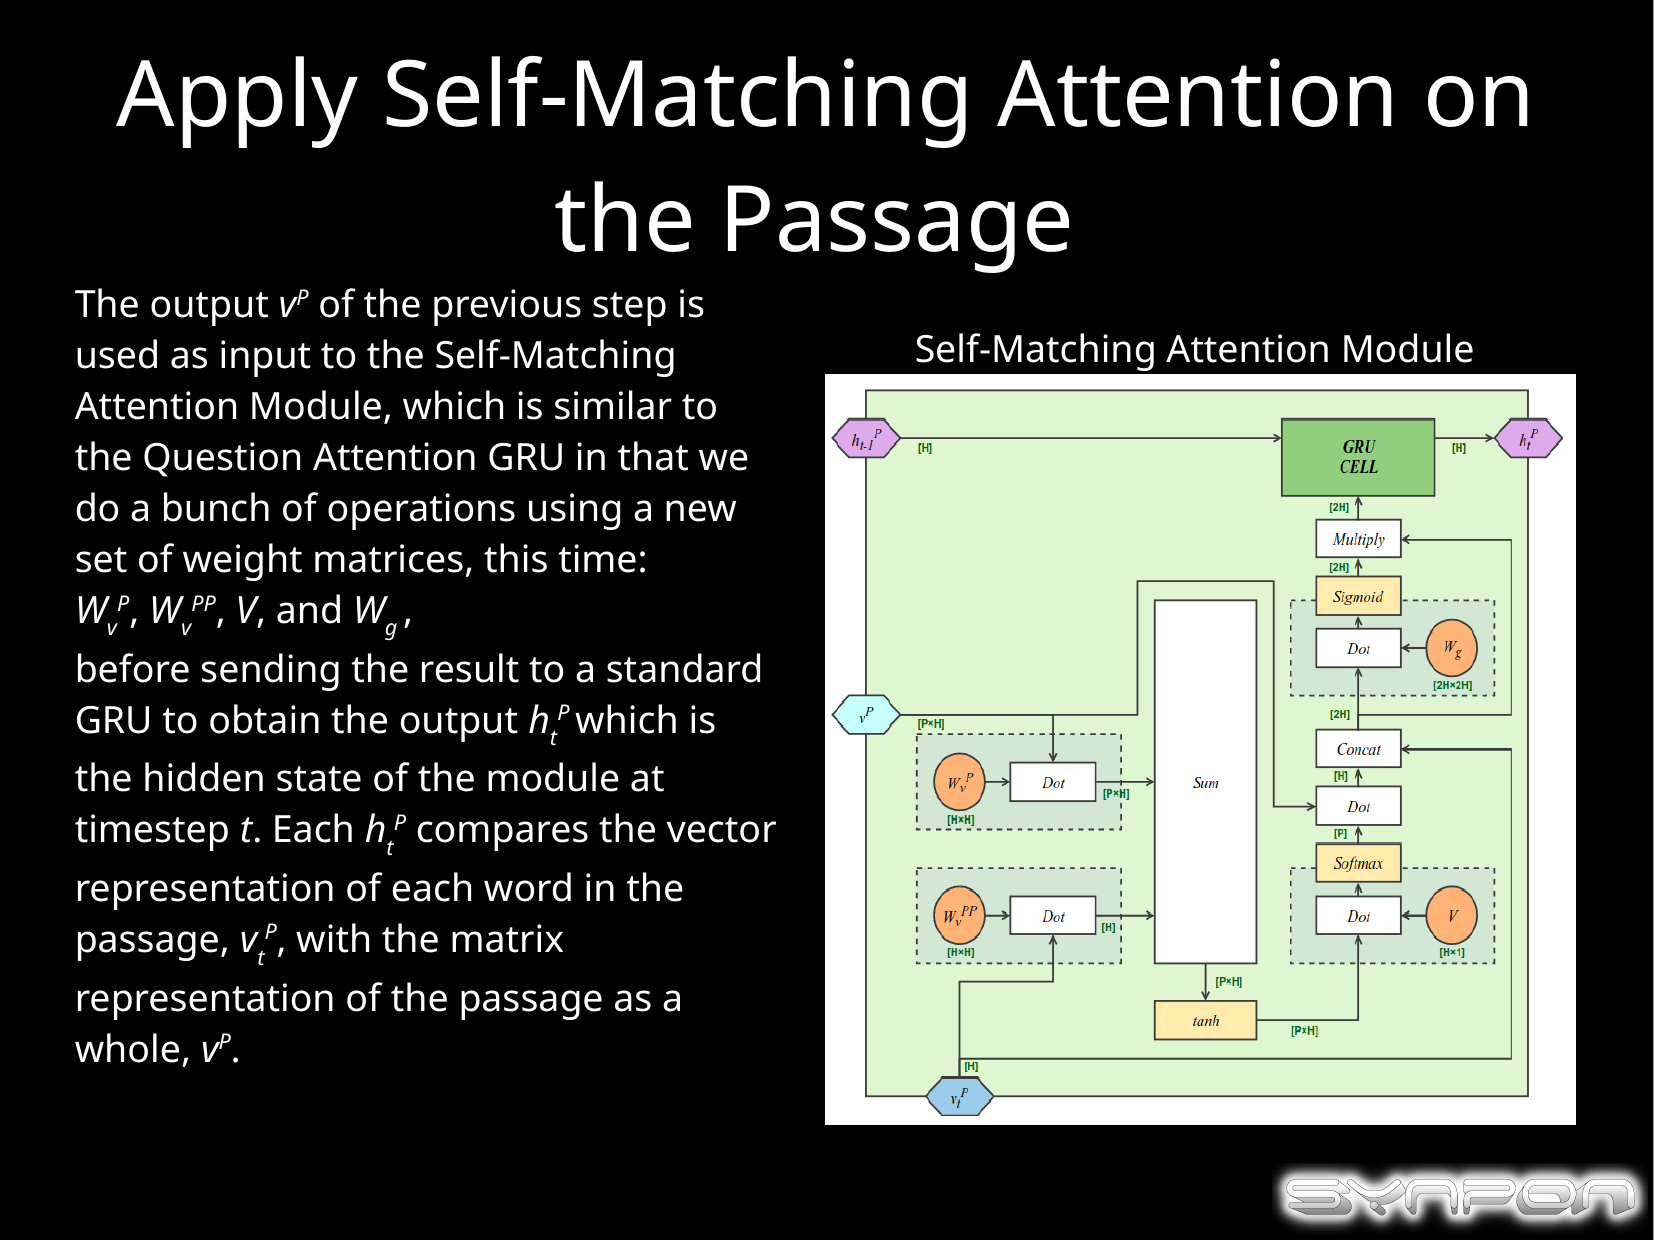

# Apply Self-Matching Attention on the Passage
The output vP of the previous step is used as input to the Self-Matching Attention Module, which is similar to the Question Attention GRU in that we do a bunch of operations using a new set of weight matrices, this time:
WvP, WvPP, V, and Wg ,
before sending the result to a standard GRU to obtain the output htP which is the hidden state of the module at timestep t. Each htP compares the vector representation of each word in the passage, vtP, with the matrix representation of the passage as a whole, vP.
Self-Matching Attention Module